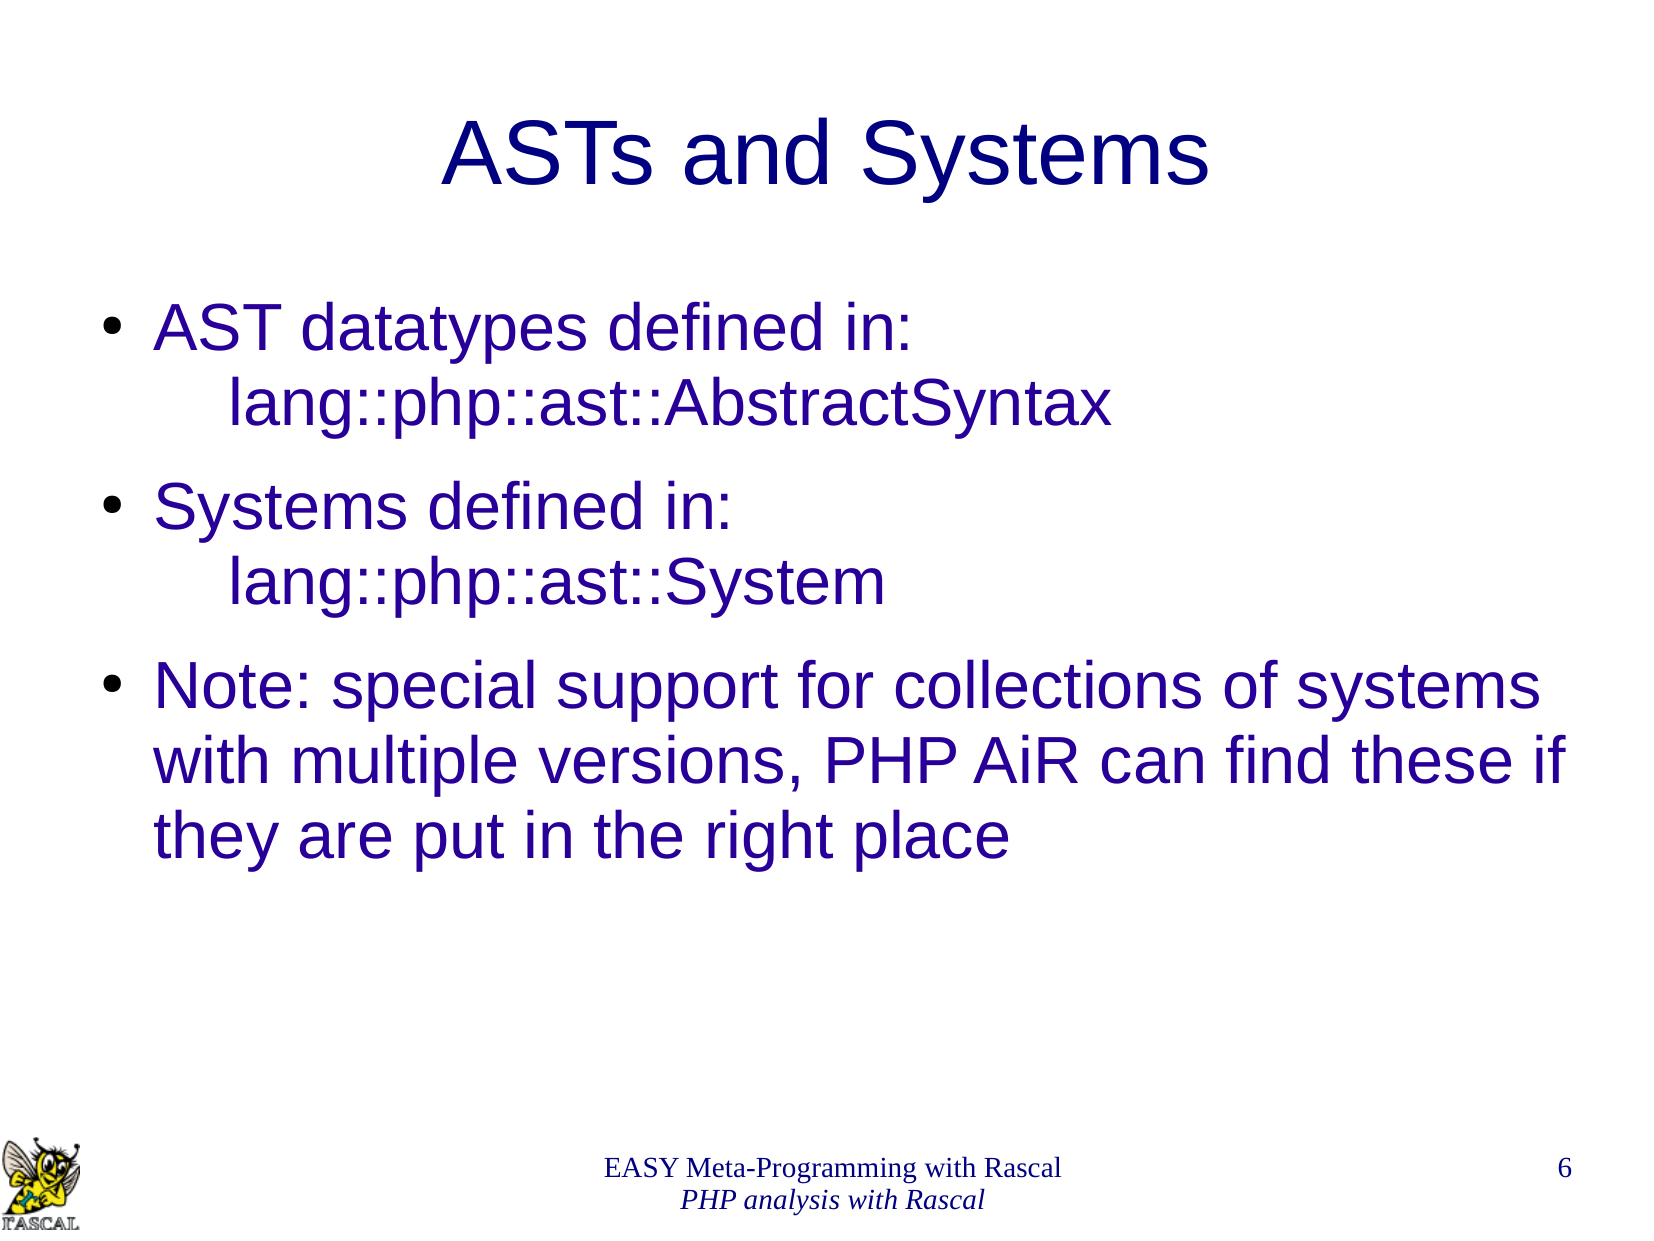

# ASTs and Systems
AST datatypes defined in:
	lang::php::ast::AbstractSyntax
Systems defined in:
	lang::php::ast::System
Note: special support for collections of systems with multiple versions, PHP AiR can find these if they are put in the right place
6